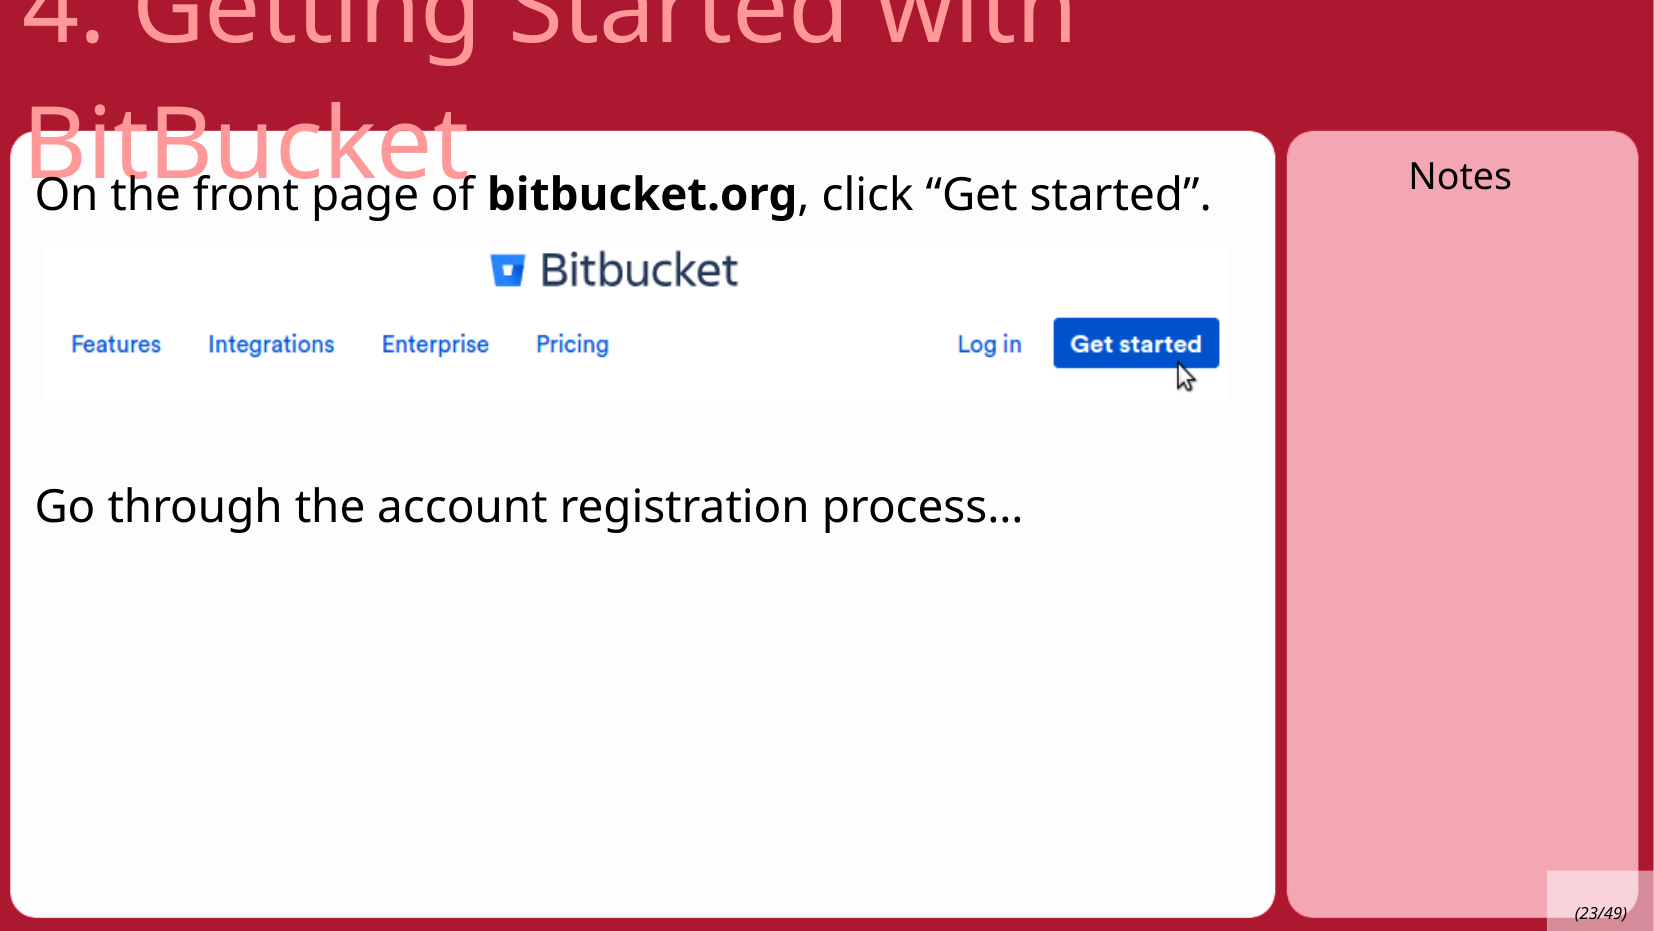

# 4. Getting Started with BitBucket
Notes
On the front page of bitbucket.org, click “Get started”.
Go through the account registration process…